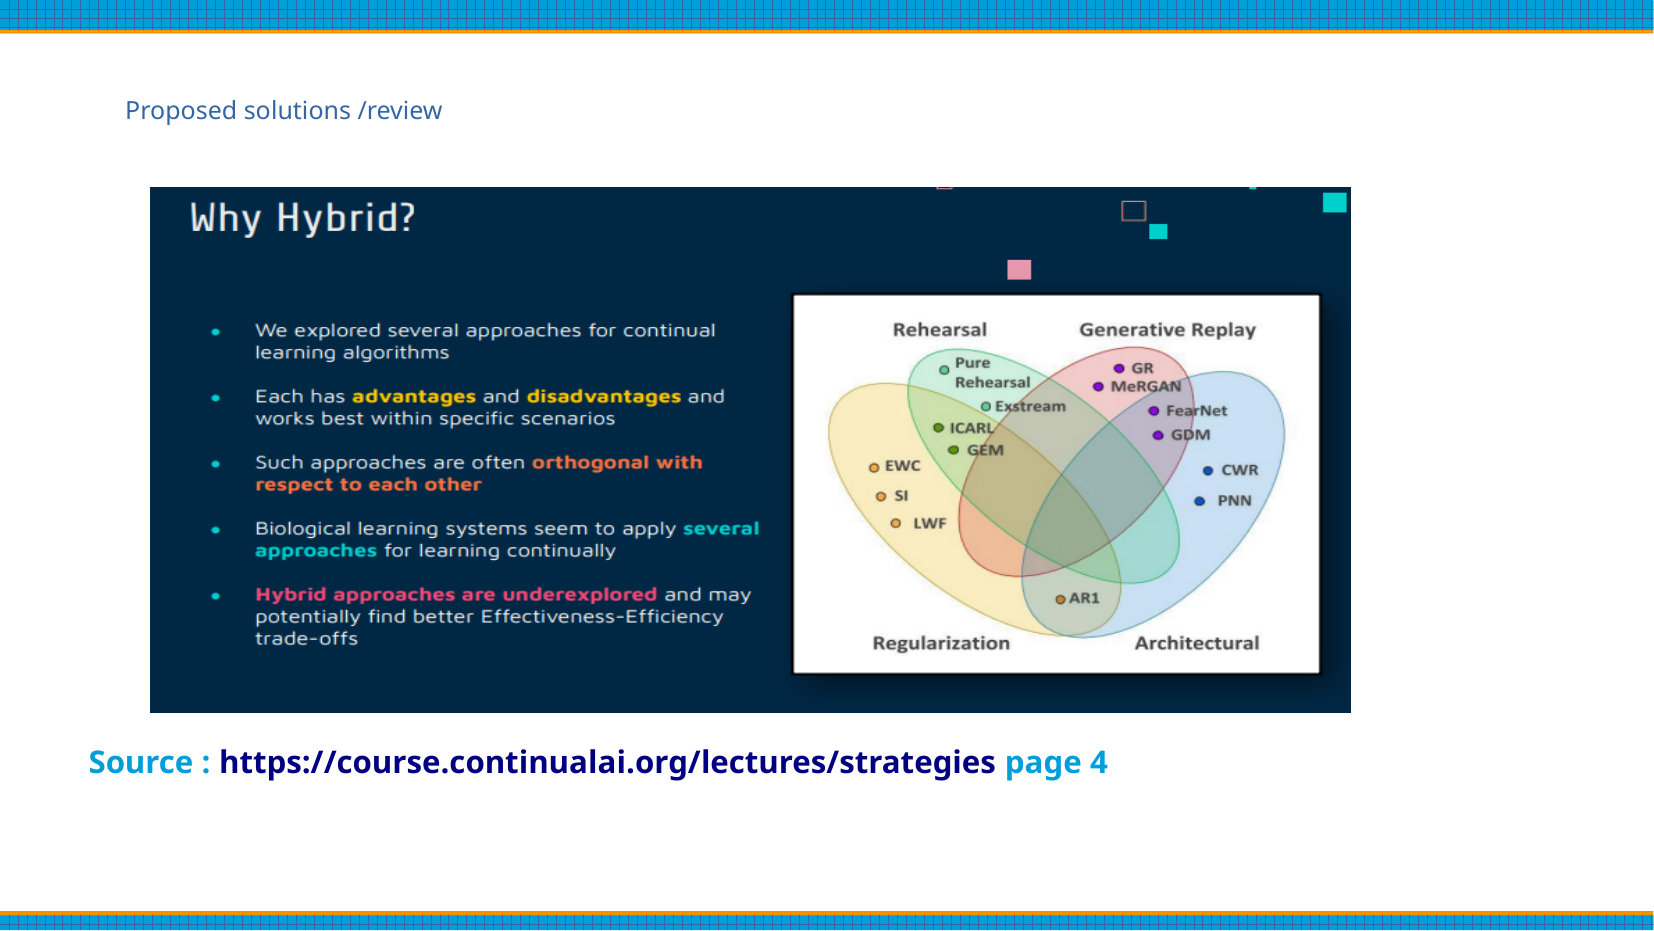

# Source : https://course.continualai.org/lectures/strategies page 4
Proposed solutions /review